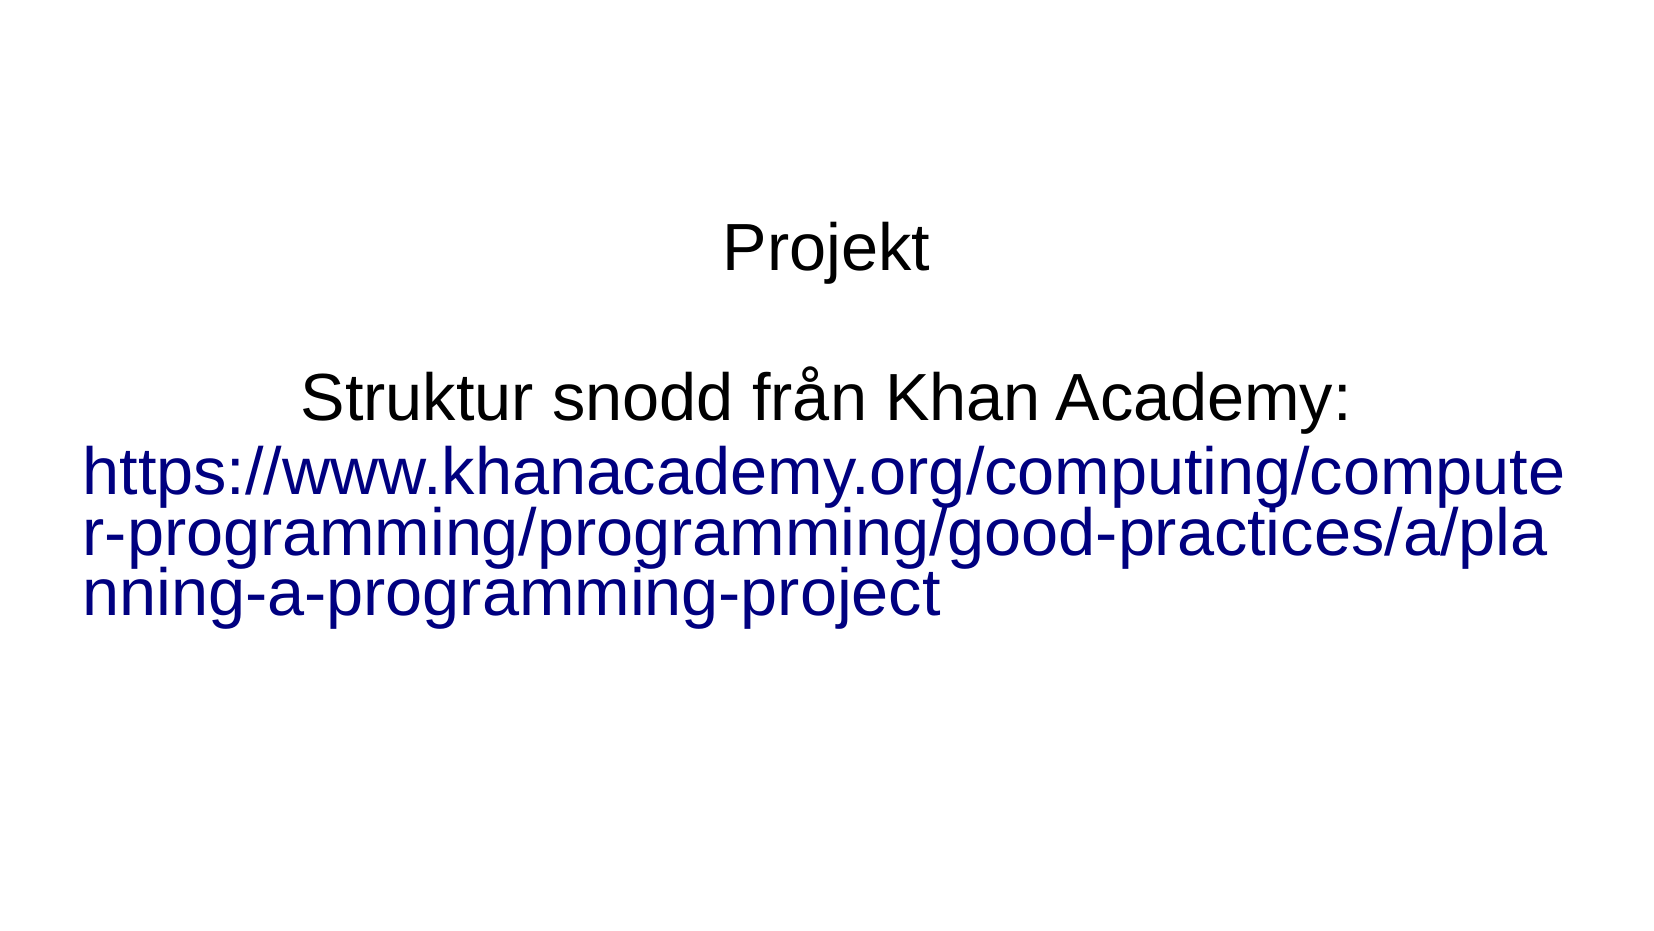

# Projekt
Struktur snodd från Khan Academy:
https://www.khanacademy.org/computing/computer-programming/programming/good-practices/a/planning-a-programming-project